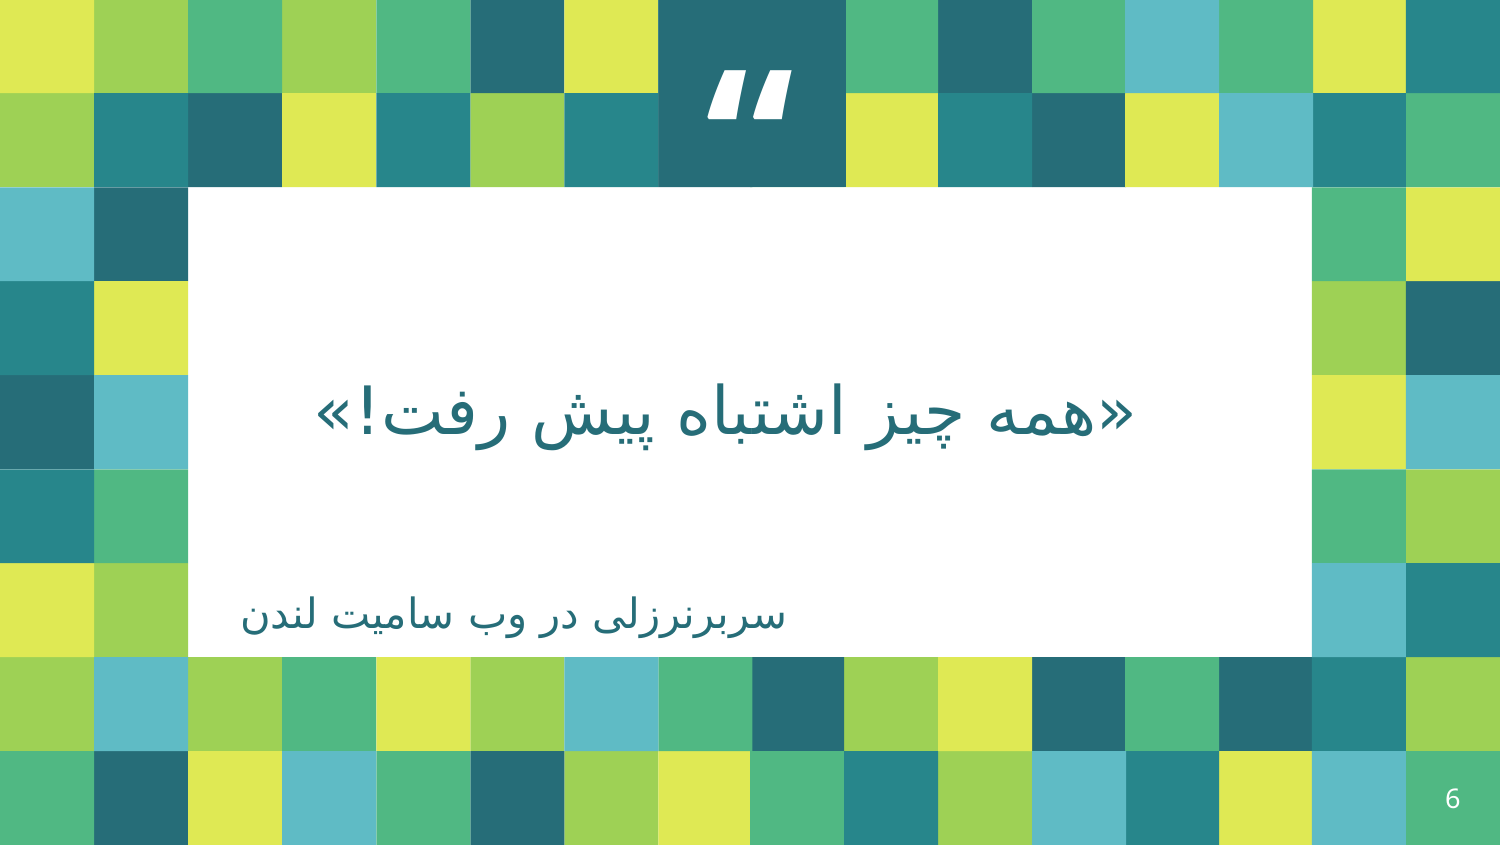

# «همه چیز اشتباه پیش رفت!»
سربرنرزلی در وب سامیت لندن
6